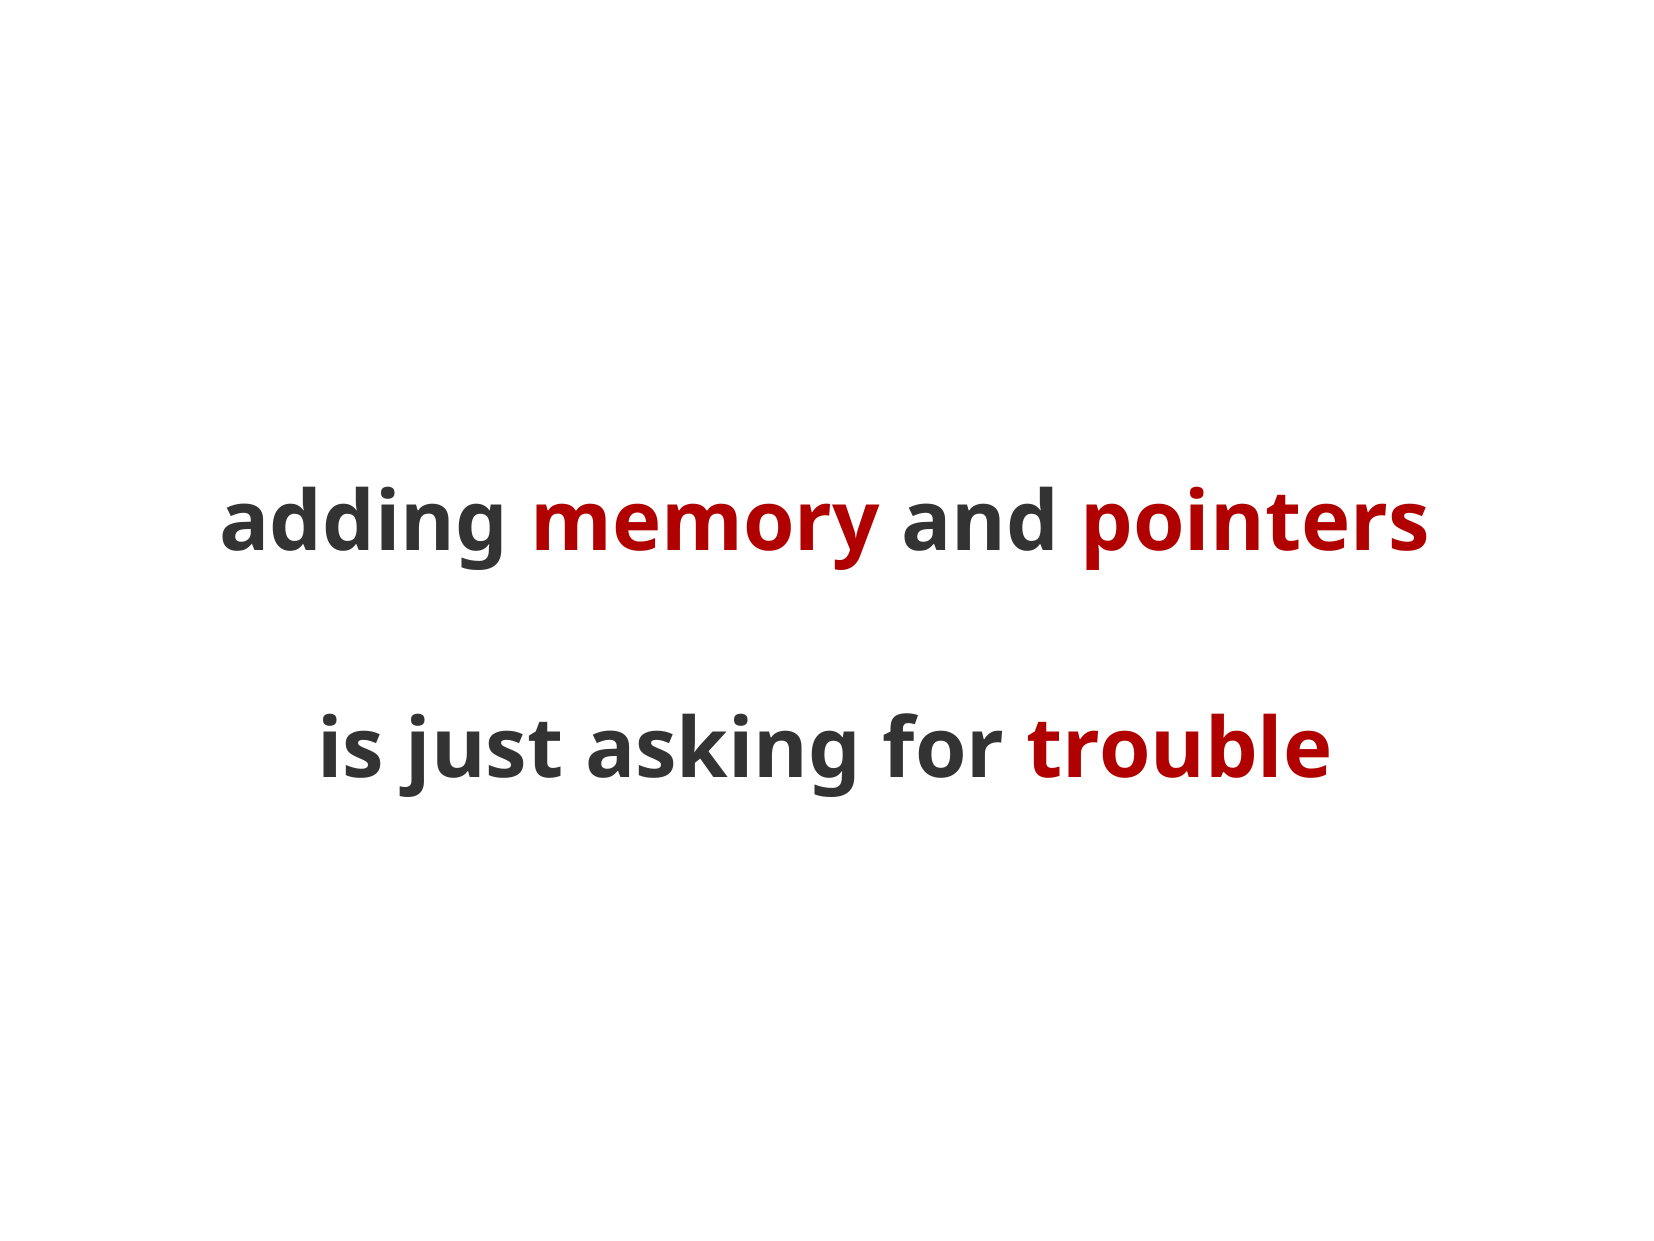

#
adding memory and pointers
is just asking for trouble